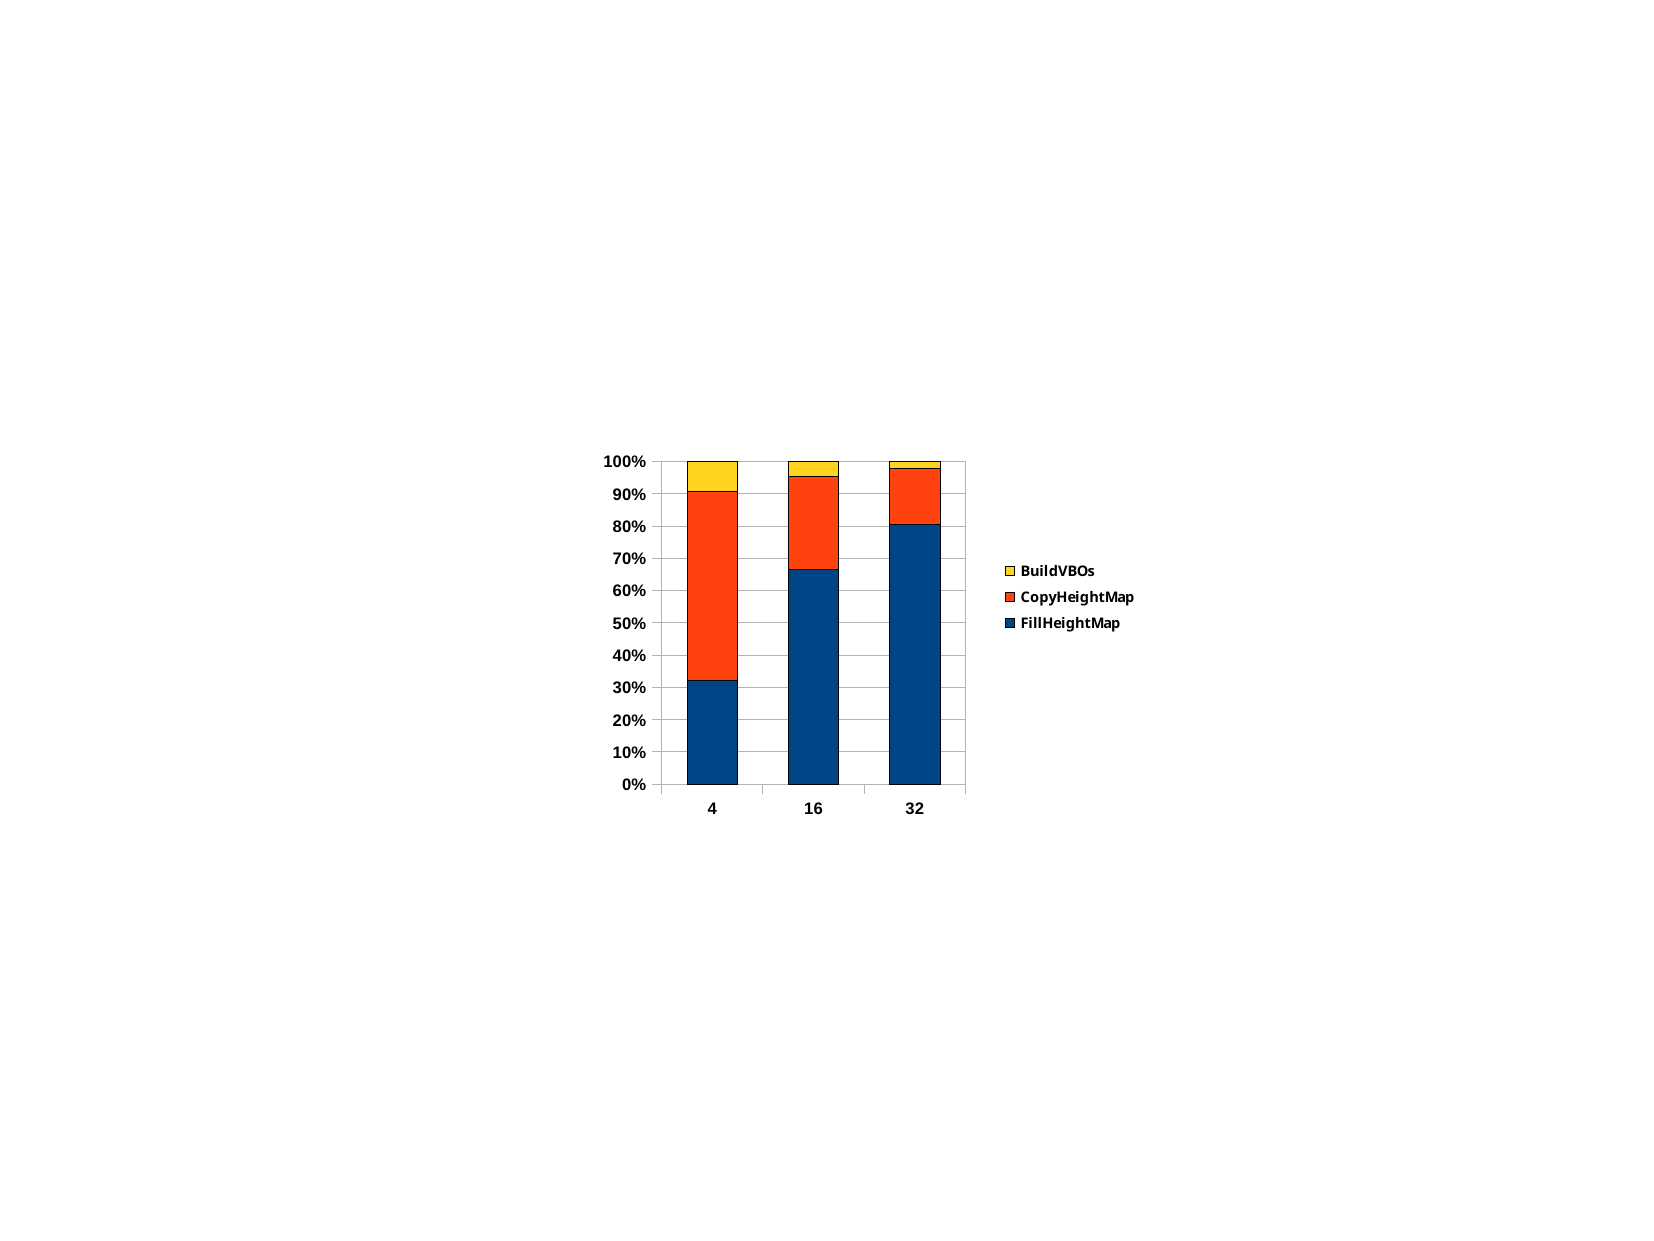

### Chart
| Category | FillHeightMap | CopyHeightMap | BuildVBOs |
|---|---|---|---|
| 4 | 32.2 | 58.6 | 9.2 |
| 16 | 66.6 | 28.8 | 4.6 |
| 32 | 80.5 | 17.3 | 2.2 |